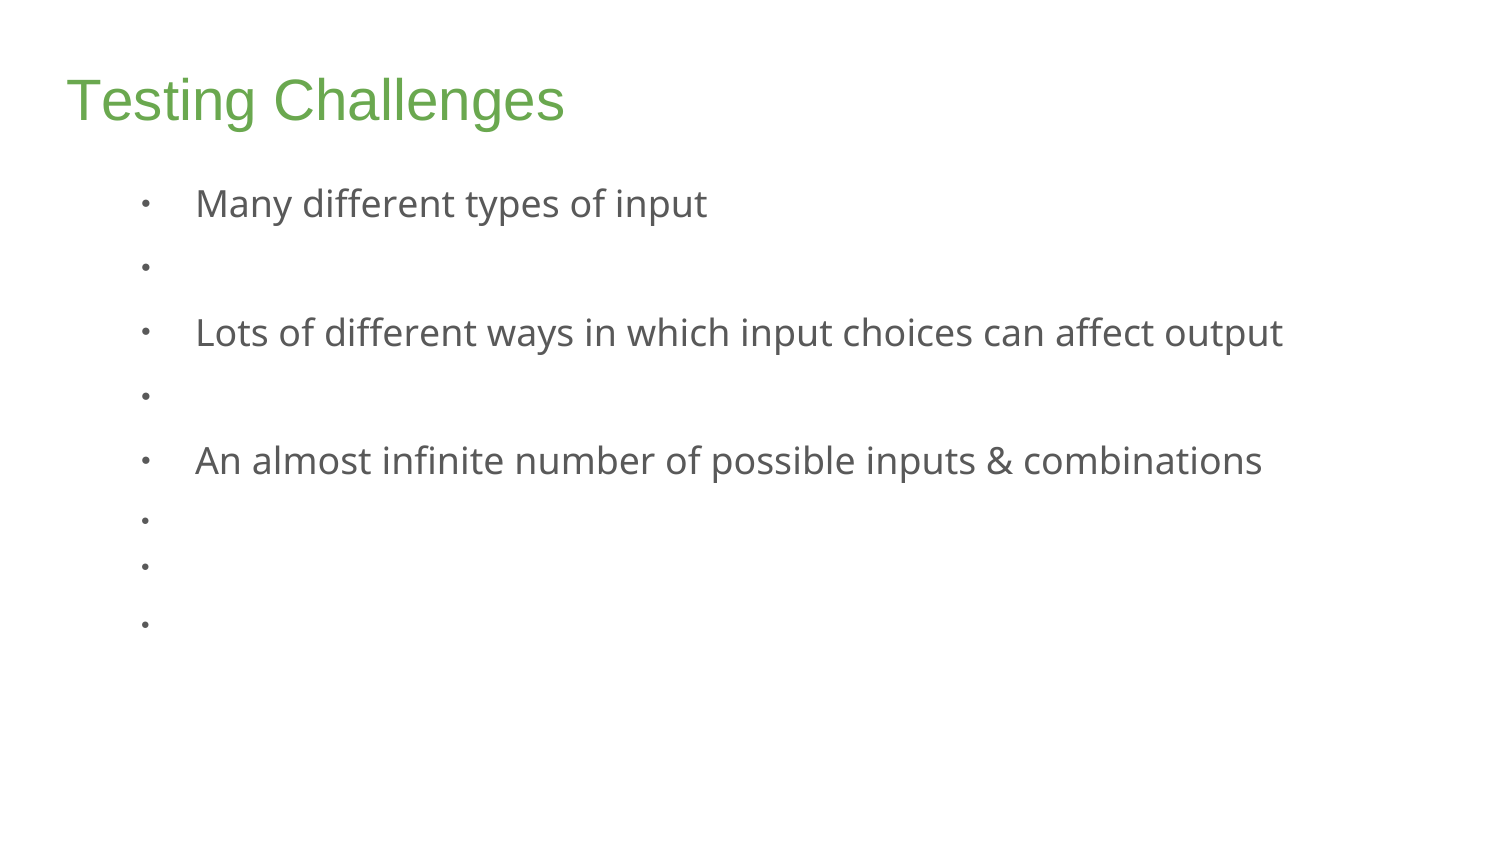

# Testing Challenges
Many different types of input
Lots of different ways in which input choices can affect output
An almost infinite number of possible inputs & combinations